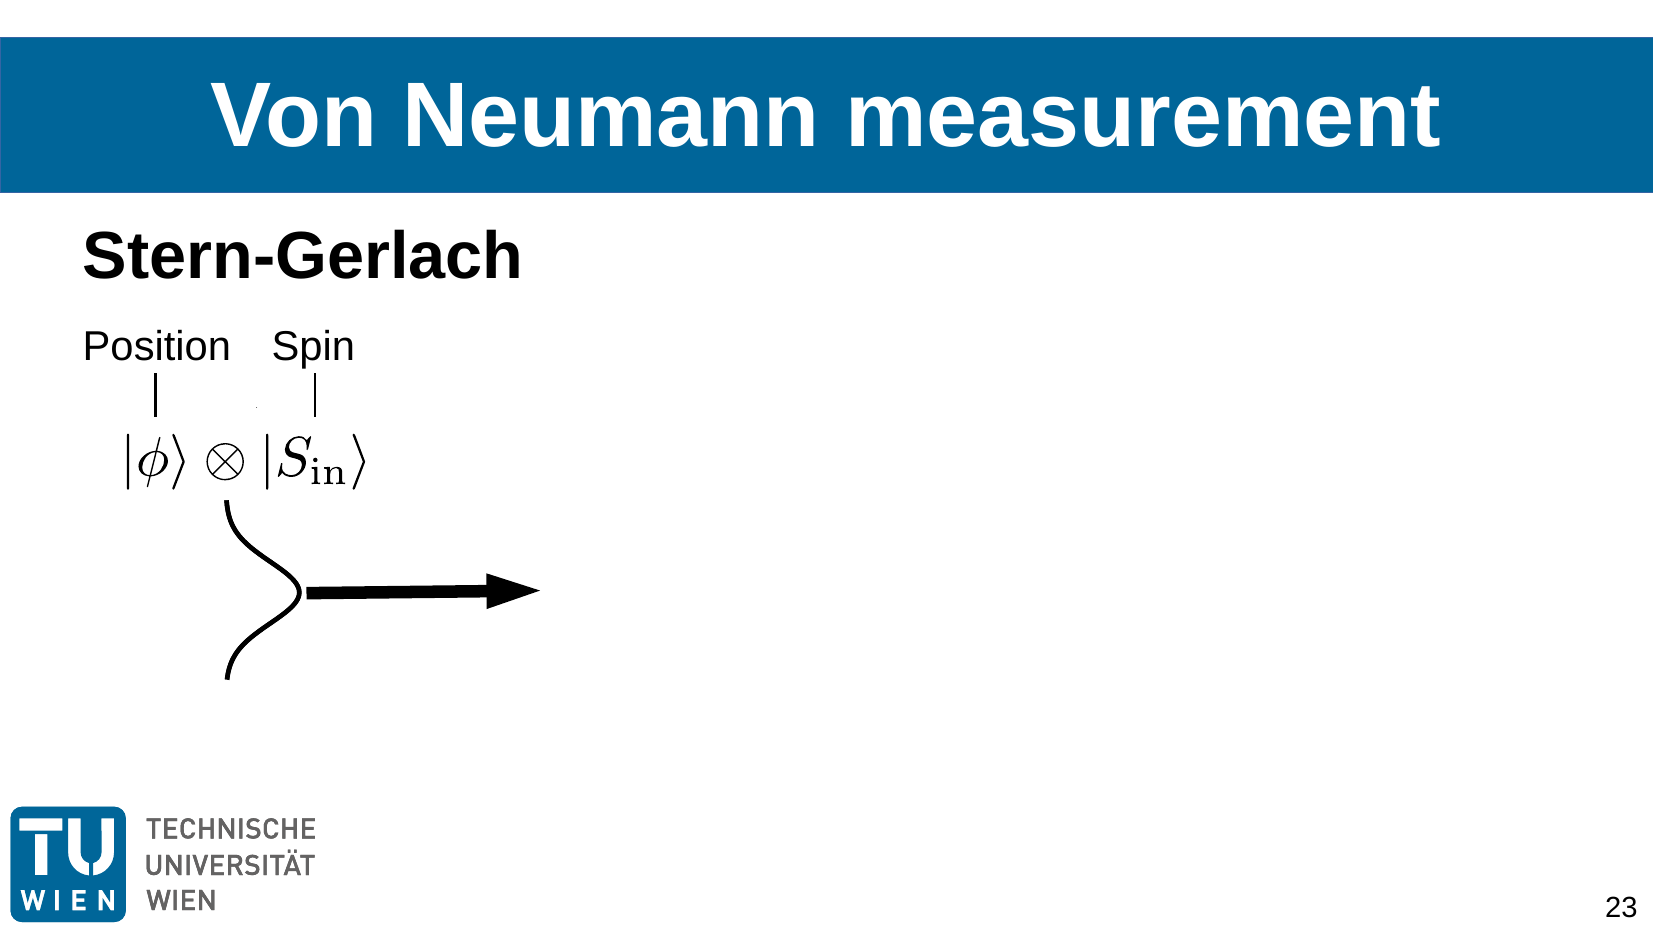

# Von Neumann measurement
Stern-Gerlach
Position
Spin